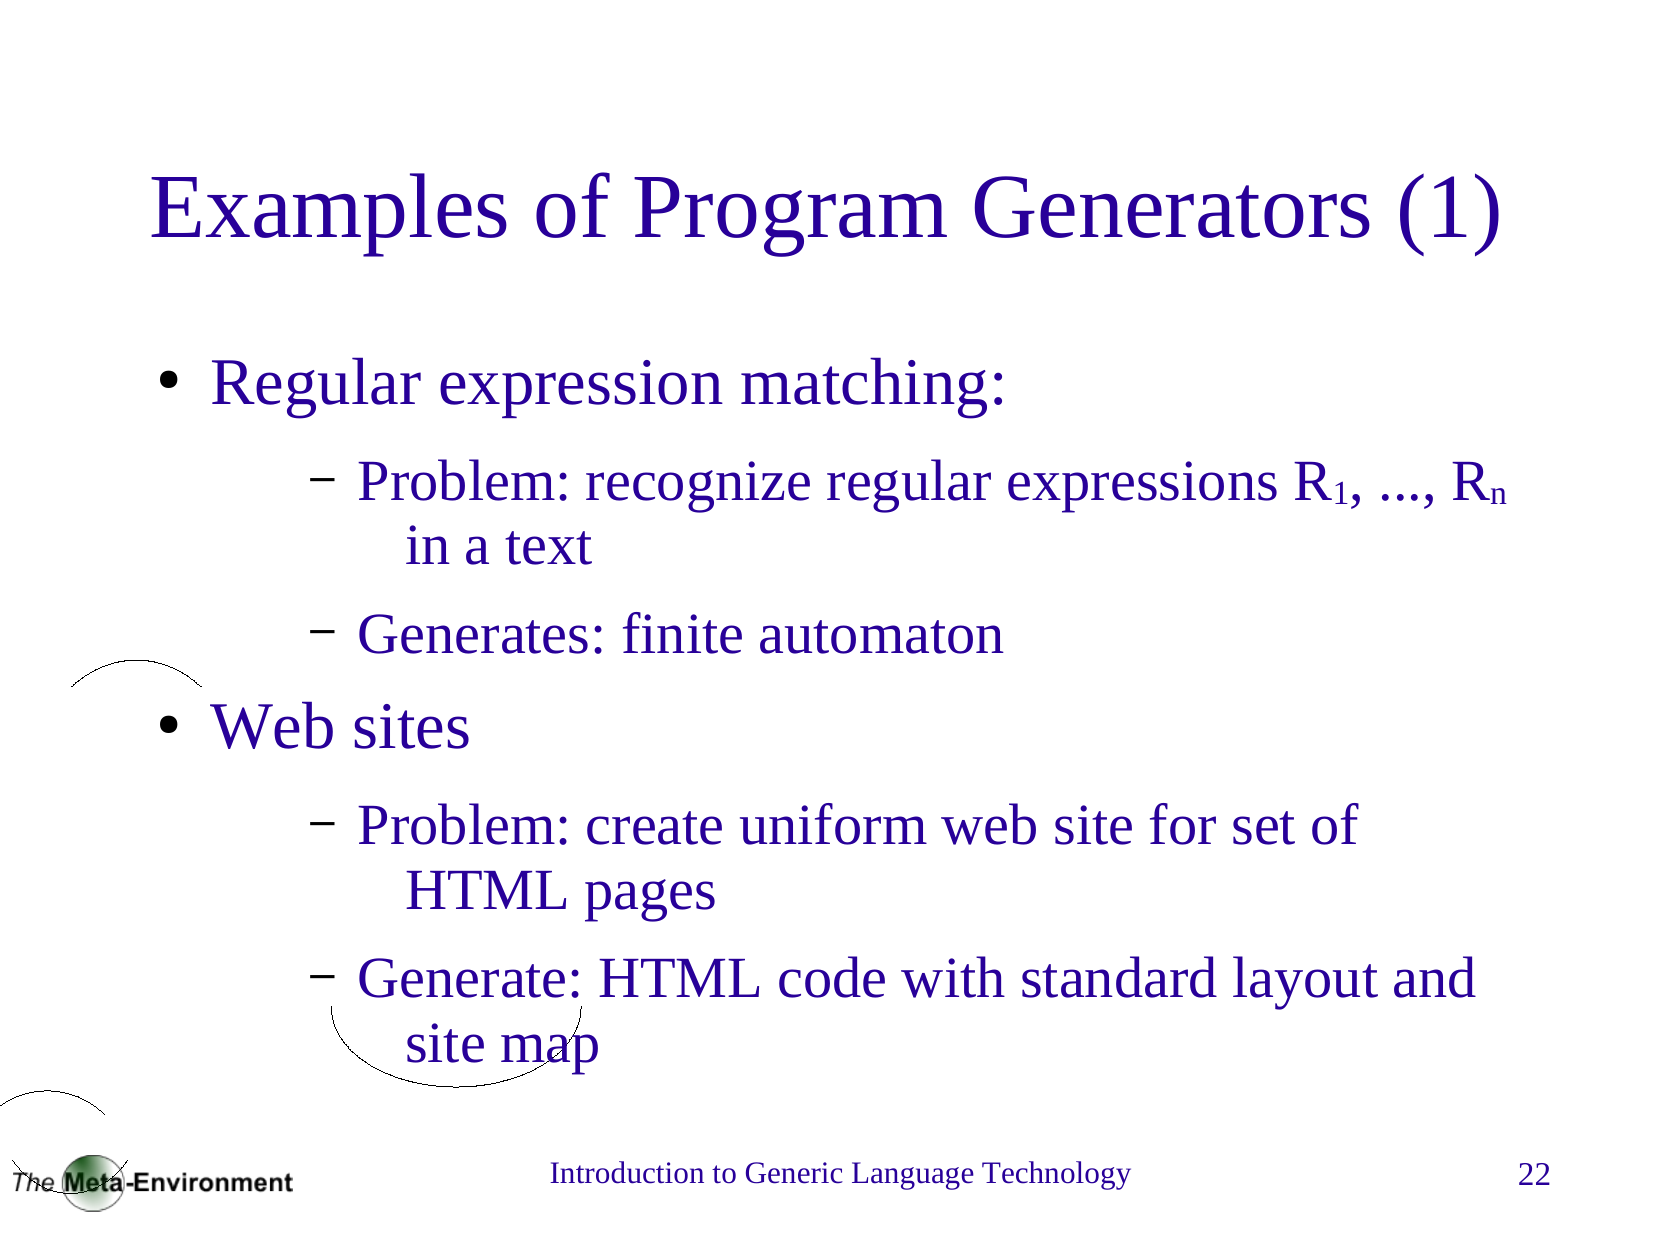

# Examples of Program Generators (1)
Regular expression matching:
Problem: recognize regular expressions R1, ..., Rn in a text
Generates: finite automaton
Web sites
Problem: create uniform web site for set of HTML pages
Generate: HTML code with standard layout and site map